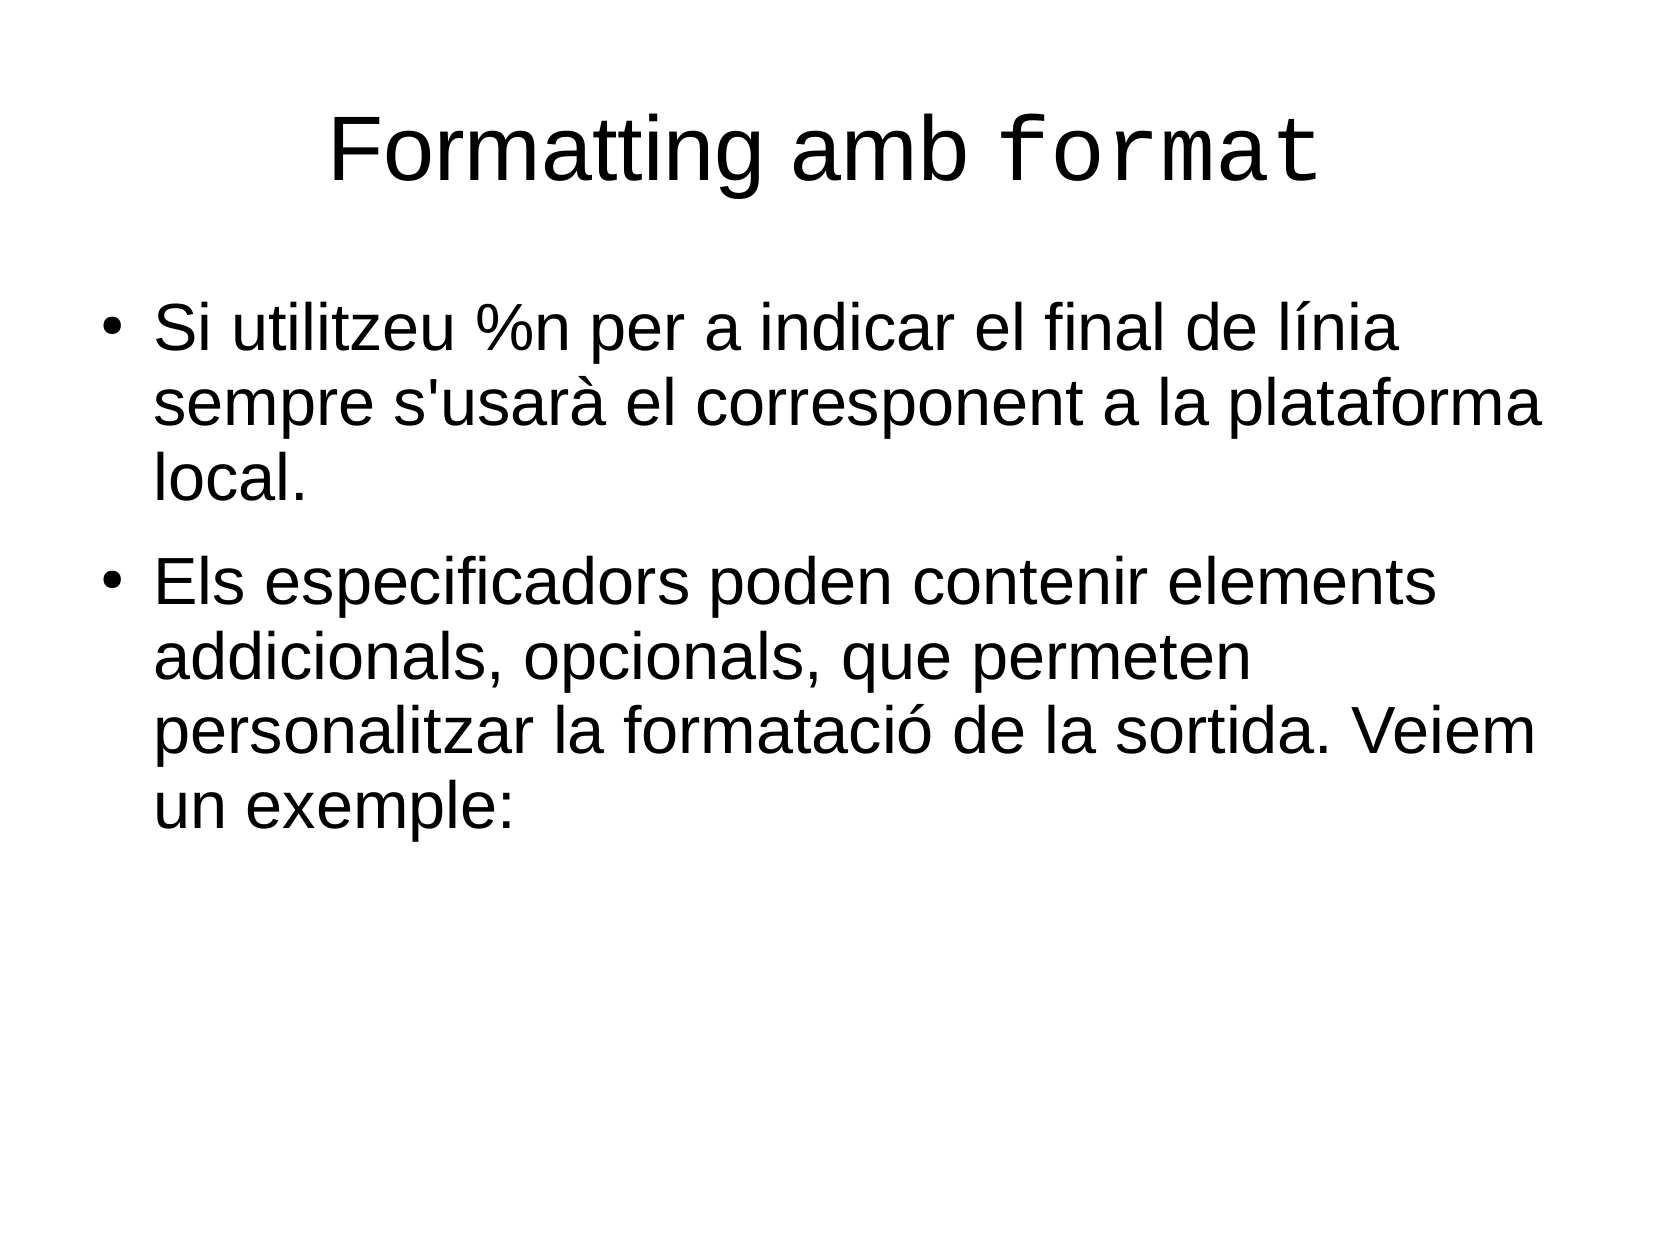

# Formatting amb format
Si utilitzeu %n per a indicar el final de línia sempre s'usarà el corresponent a la plataforma local.
Els especificadors poden contenir elements addicionals, opcionals, que permeten personalitzar la formatació de la sortida. Veiem un exemple: